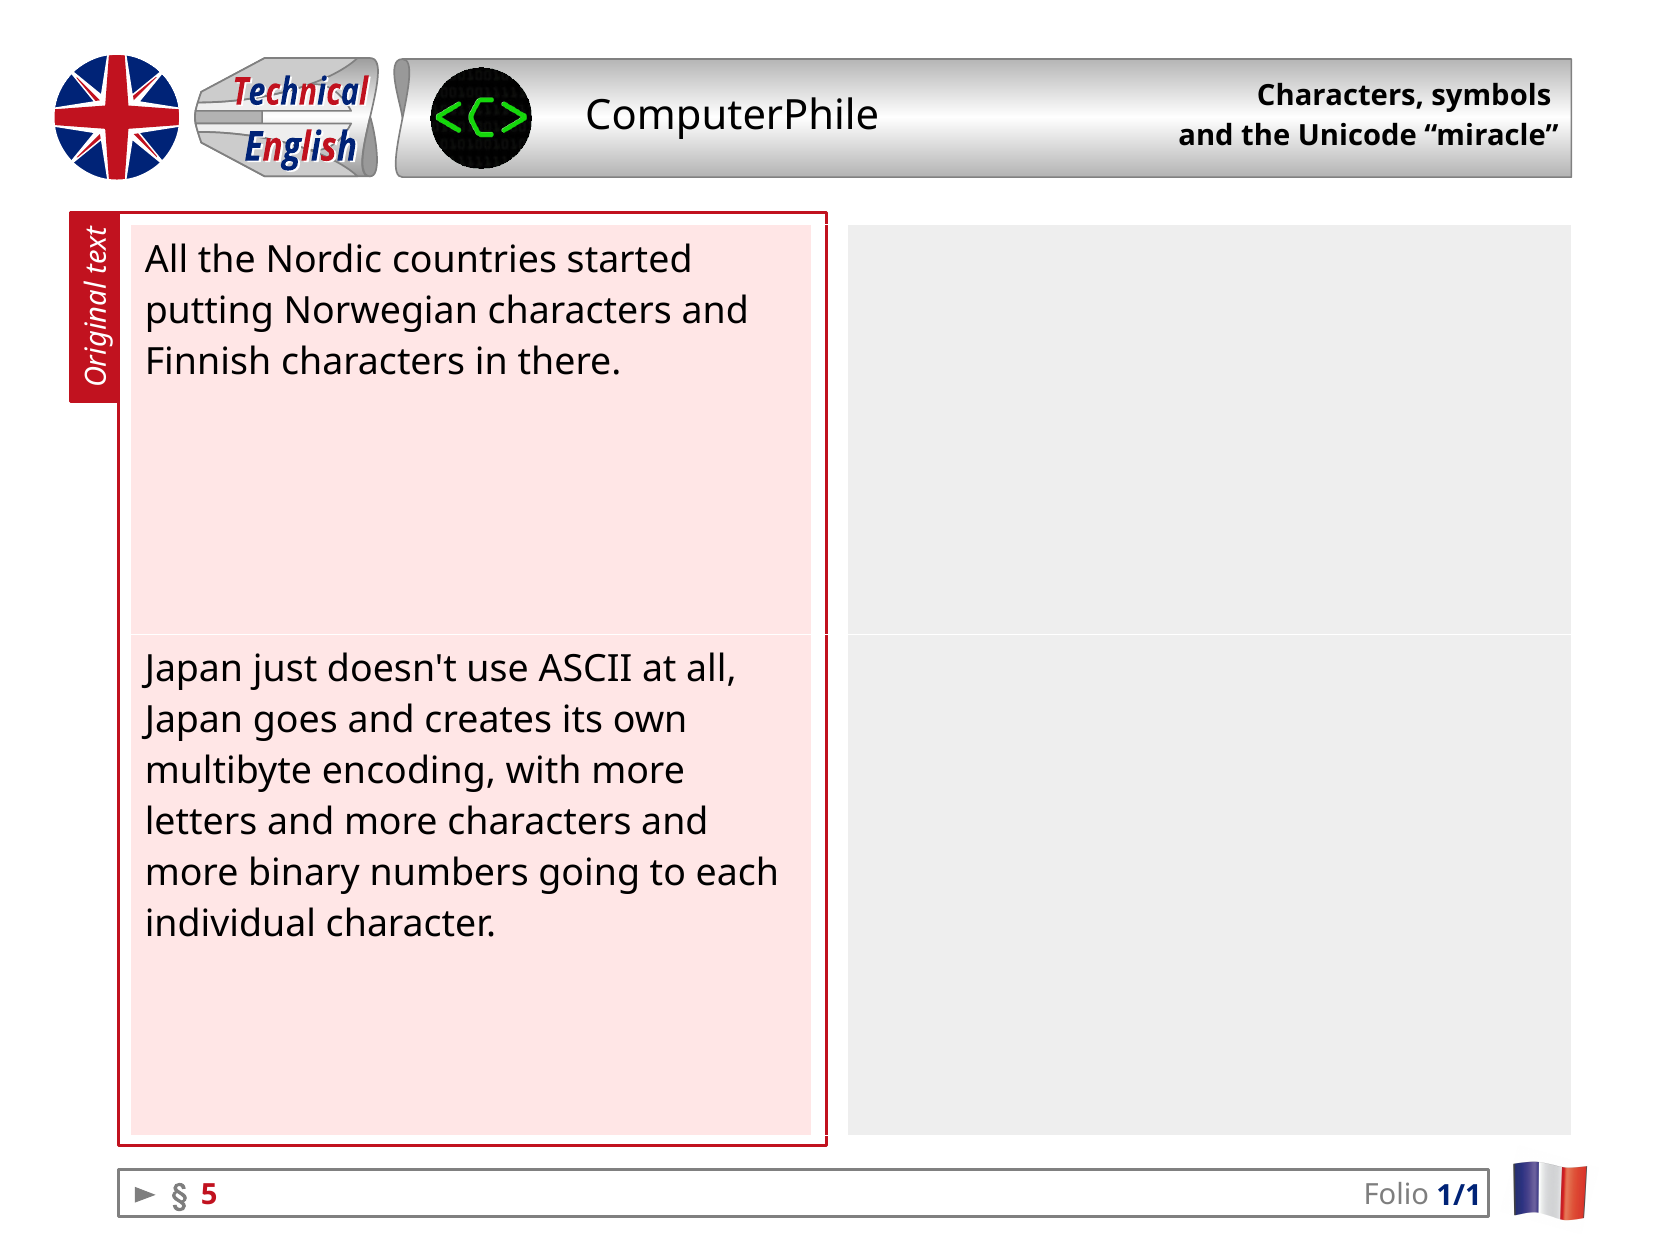

#
| All the Nordic countries started putting Norwegian characters and Finnish characters in there. | | |
| --- | --- | --- |
| Japan just doesn't use ASCII at all, Japan goes and creates its own multibyte encoding, with more letters and more characters and more binary numbers going to each individual character. | | |
5
1/1